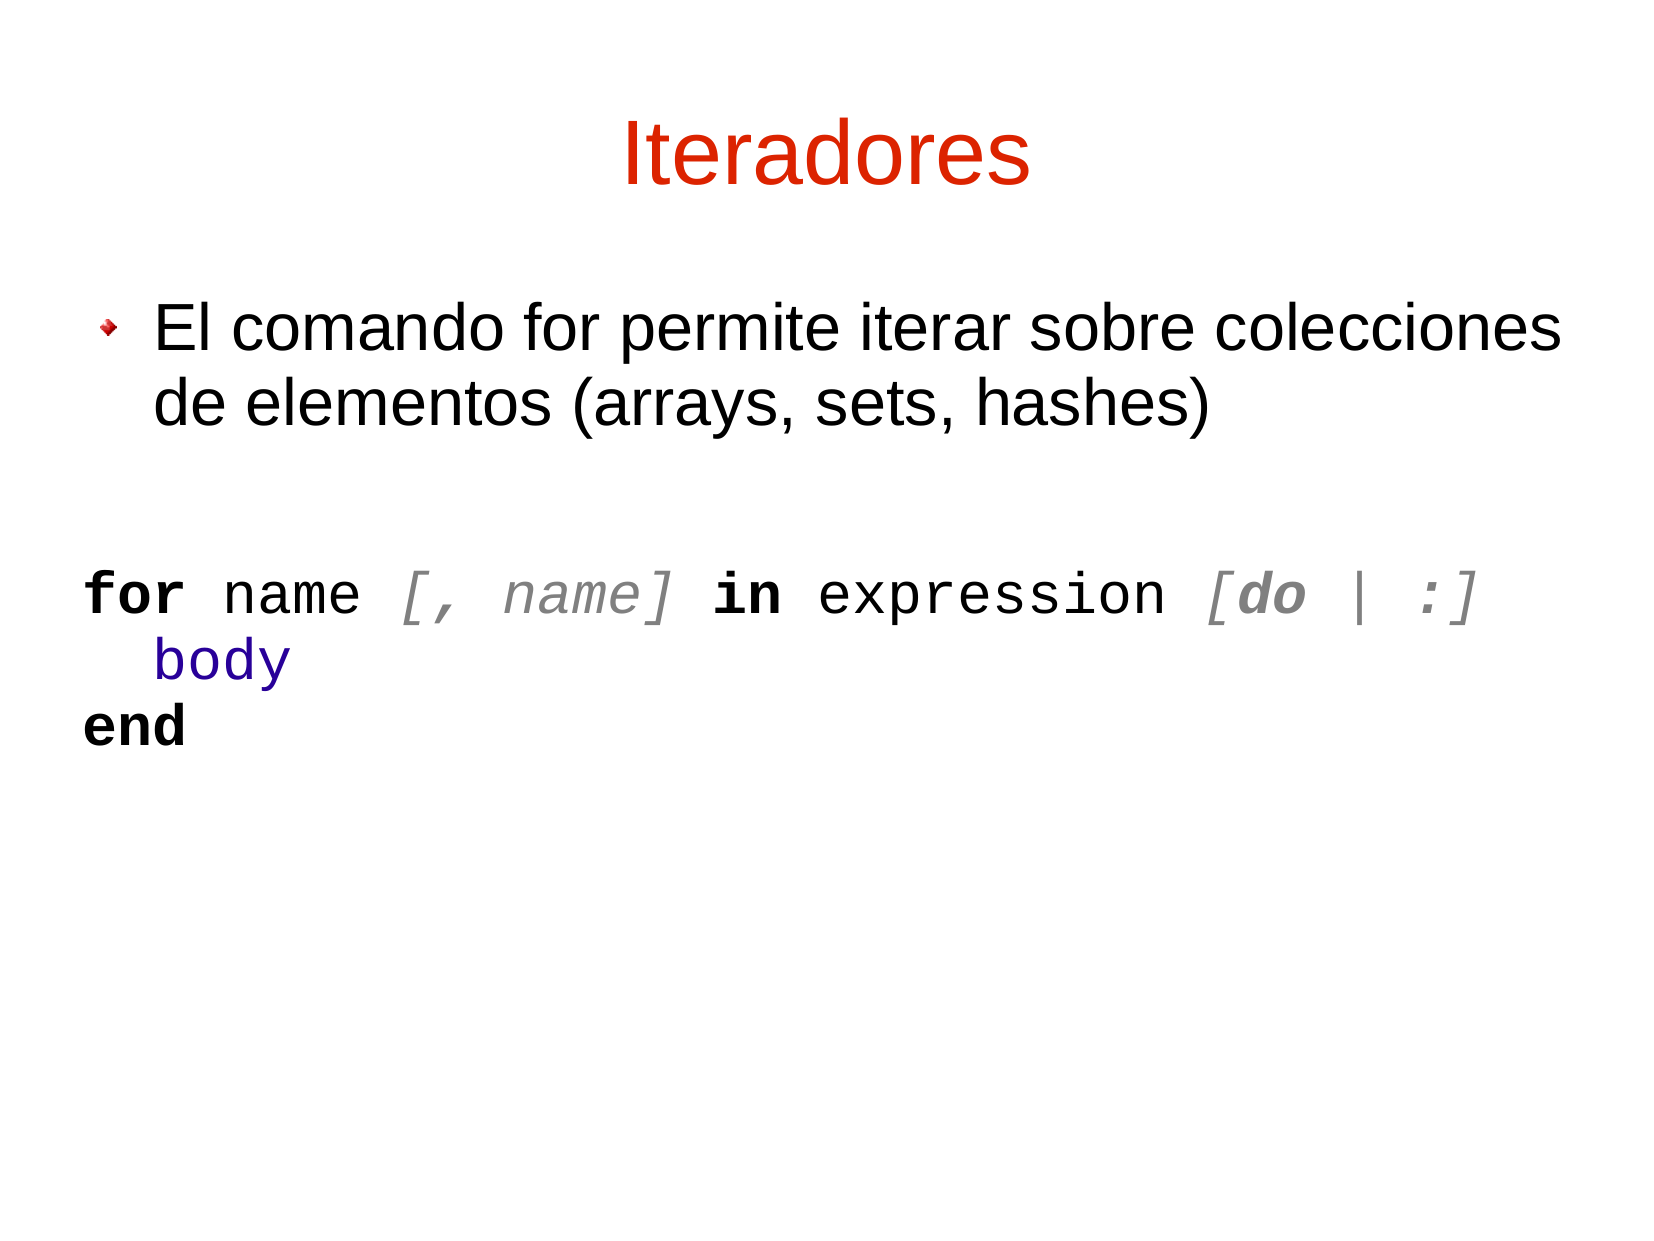

# Iteradores
El comando for permite iterar sobre colecciones de elementos (arrays, sets, hashes)
for name [, name] in expression [do | :]
 body
end